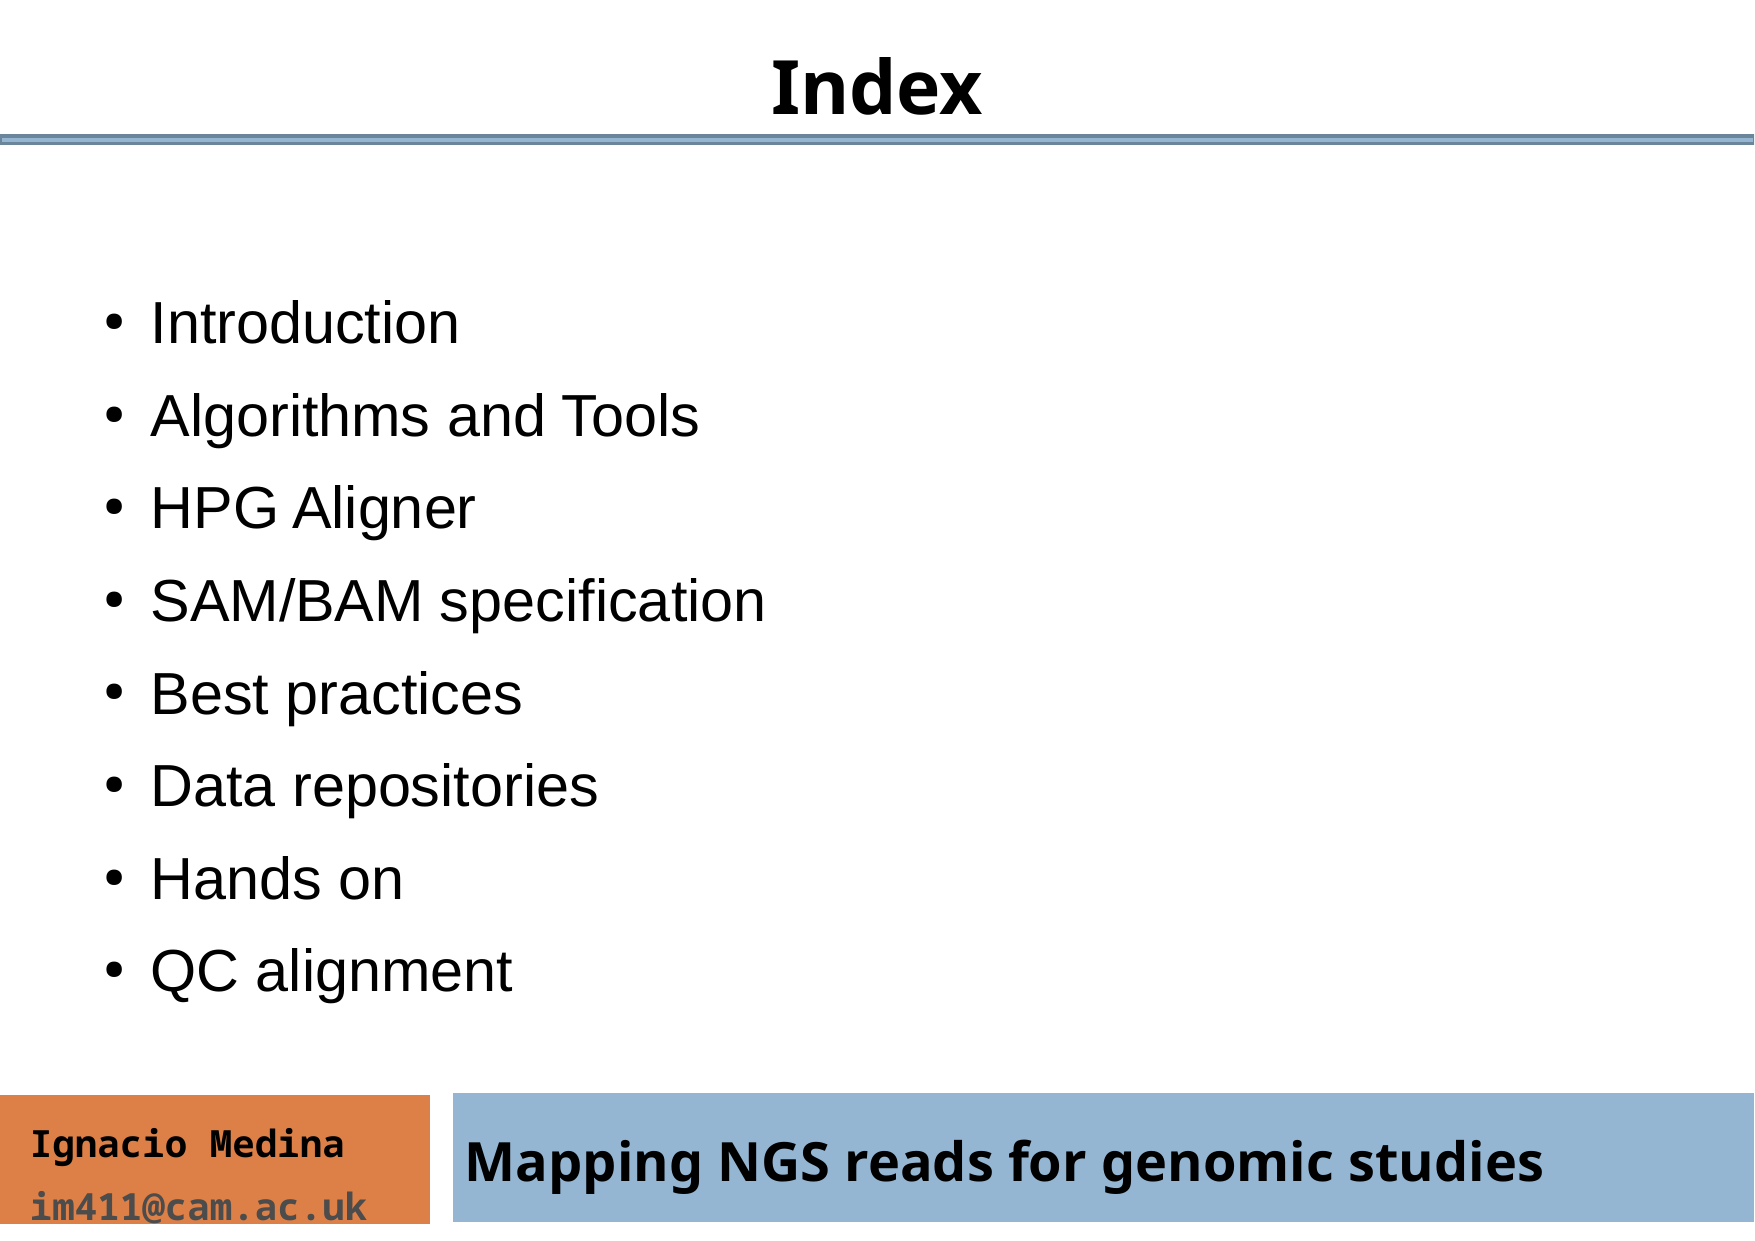

Index
# Introduction
Algorithms and Tools
HPG Aligner
SAM/BAM specification
Best practices
Data repositories
Hands on
QC alignment
Ignacio Medina
im411@cam.ac.uk
Mapping NGS reads for genomic studies